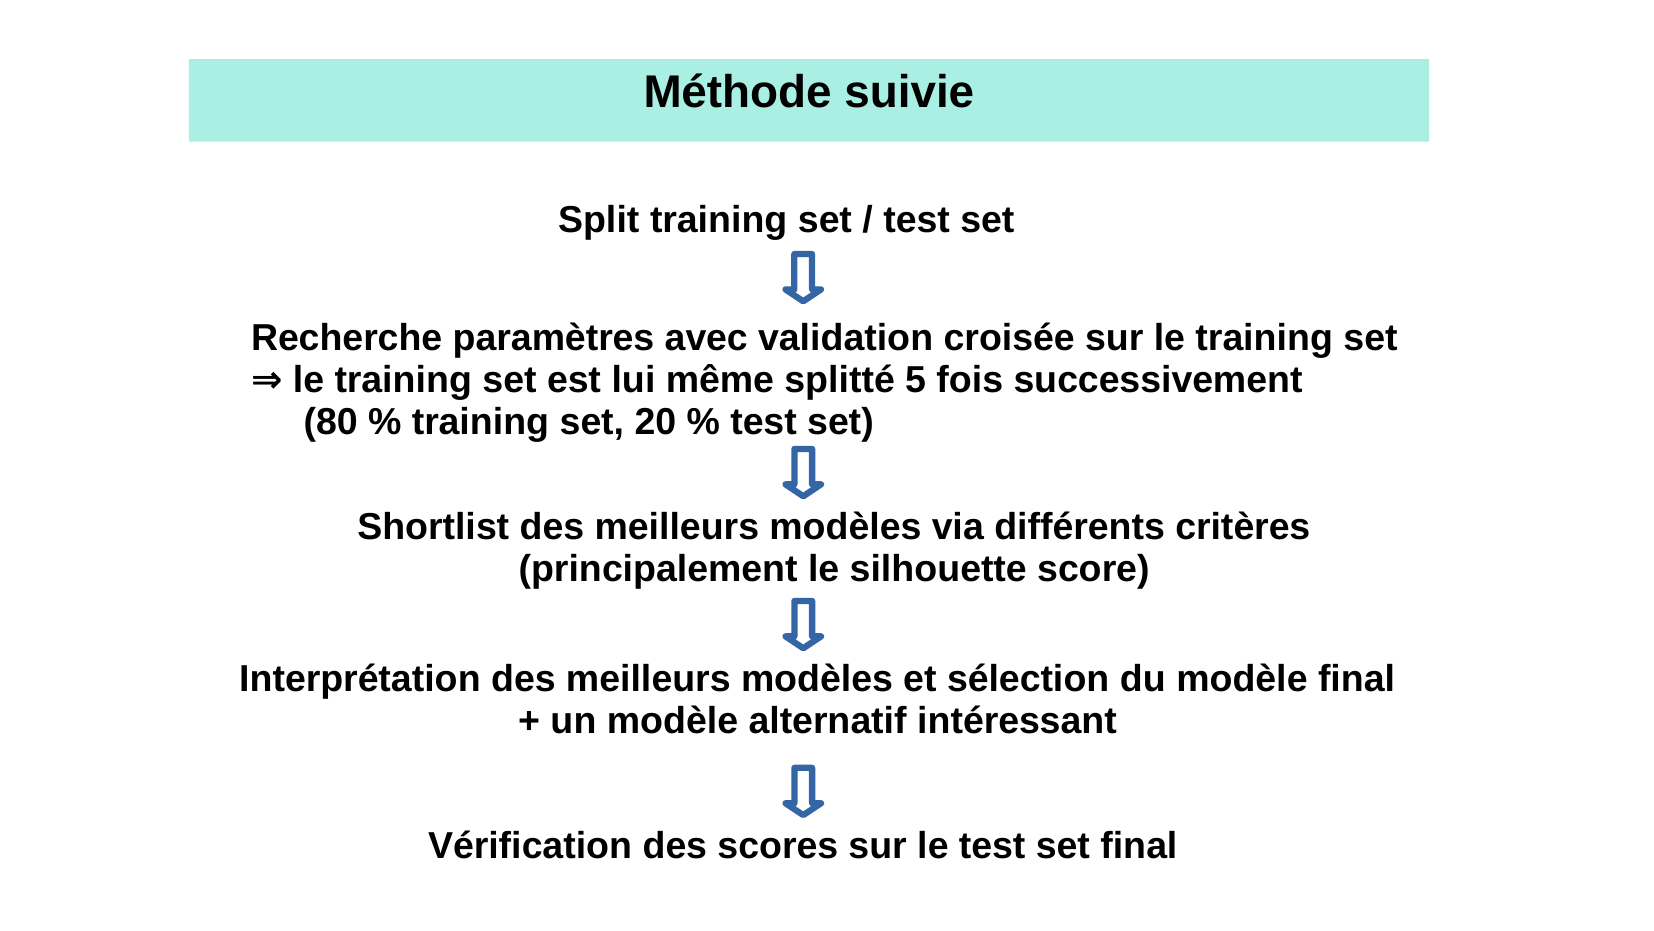

Méthode suivie
Split training set / test set
Recherche paramètres avec validation croisée sur le training set
⇒ le training set est lui même splitté 5 fois successivement
 (80 % training set, 20 % test set)
Shortlist des meilleurs modèles via différents critères
(principalement le silhouette score)
Interprétation des meilleurs modèles et sélection du modèle final
+ un modèle alternatif intéressant
Vérification des scores sur le test set final